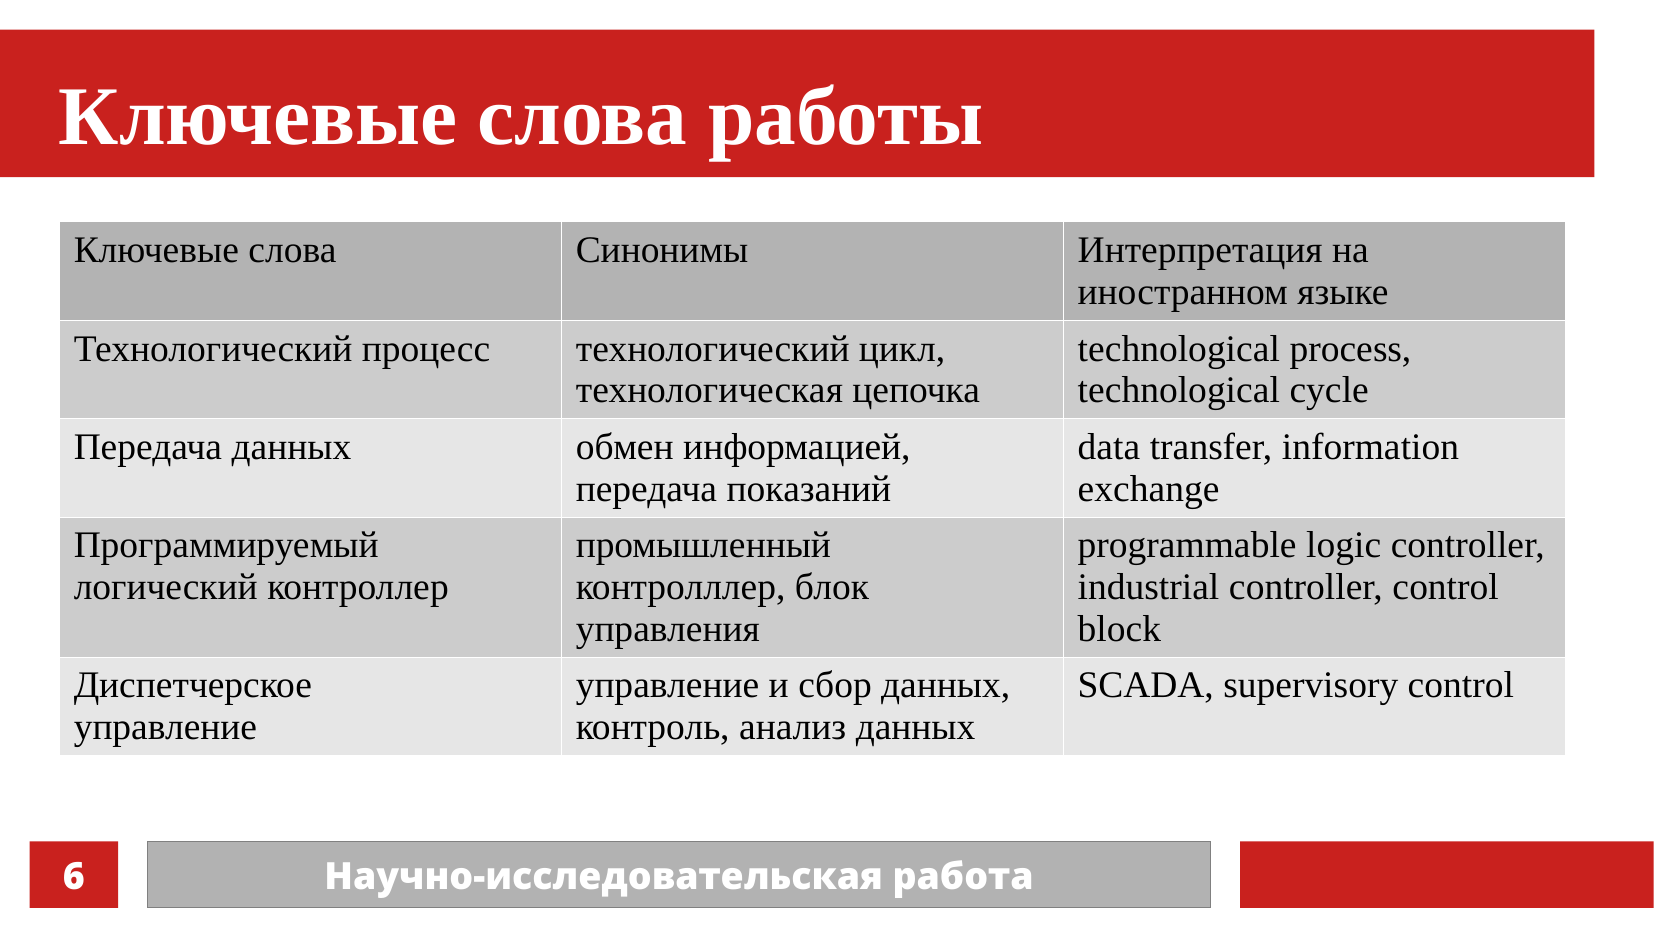

# Ключевые слова работы
| Ключевые слова | Синонимы | Интерпретация на иностранном языке |
| --- | --- | --- |
| Технологический процесс | технологический цикл, технологическая цепочка | technological process, technological cycle |
| Передача данных | обмен информацией, передача показаний | data transfer, information exchange |
| Программируемый логический контроллер | промышленный контролллер, блок управления | programmable logic controller, industrial controller, control block |
| Диспетчерское управление | управление и сбор данных, контроль, анализ данных | SCADA, supervisory control |
6
Научно-исследовательская работа